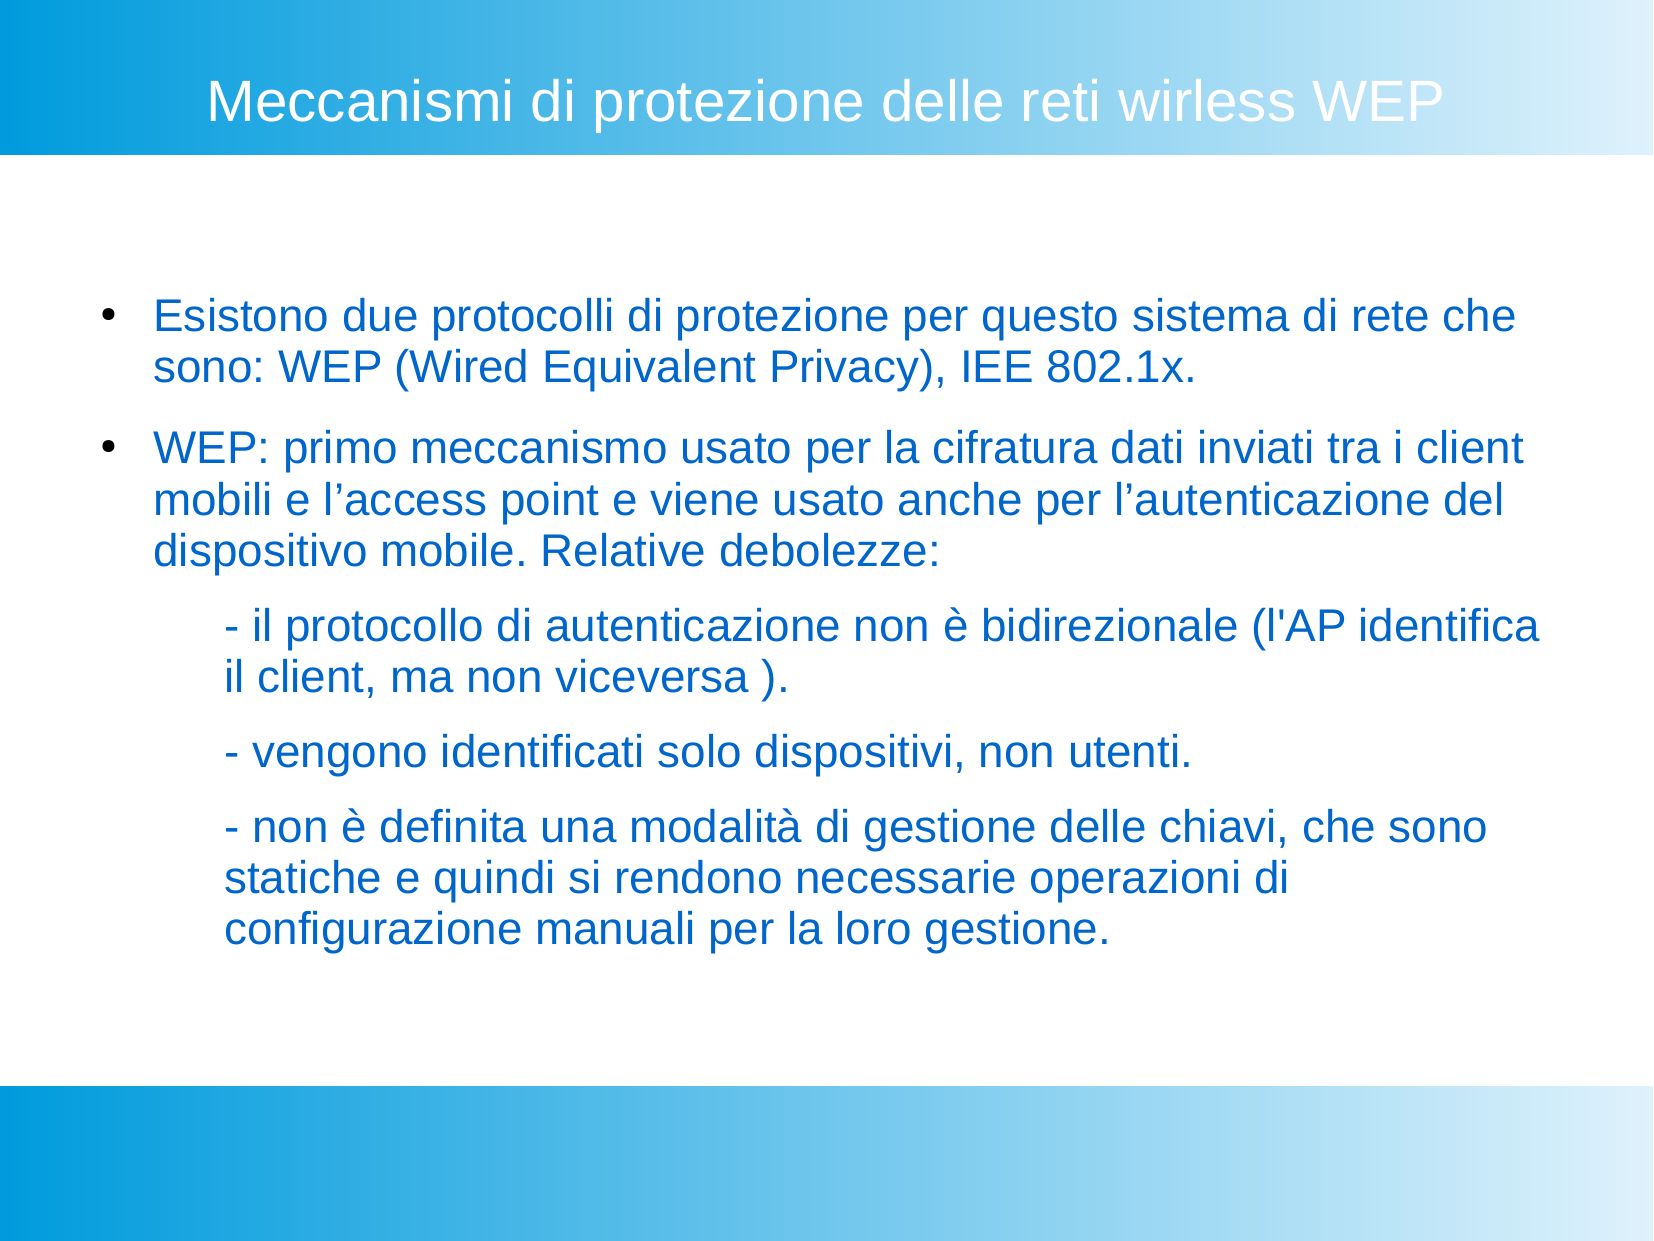

# Meccanismi di protezione delle reti wirless WEP
Esistono due protocolli di protezione per questo sistema di rete che sono: WEP (Wired Equivalent Privacy), IEE 802.1x.
WEP: primo meccanismo usato per la cifratura dati inviati tra i client mobili e l’access point e viene usato anche per l’autenticazione del dispositivo mobile. Relative debolezze:
- il protocollo di autenticazione non è bidirezionale (l'AP identifica il client, ma non viceversa ).
- vengono identificati solo dispositivi, non utenti.
- non è definita una modalità di gestione delle chiavi, che sono statiche e quindi si rendono necessarie operazioni di configurazione manuali per la loro gestione.